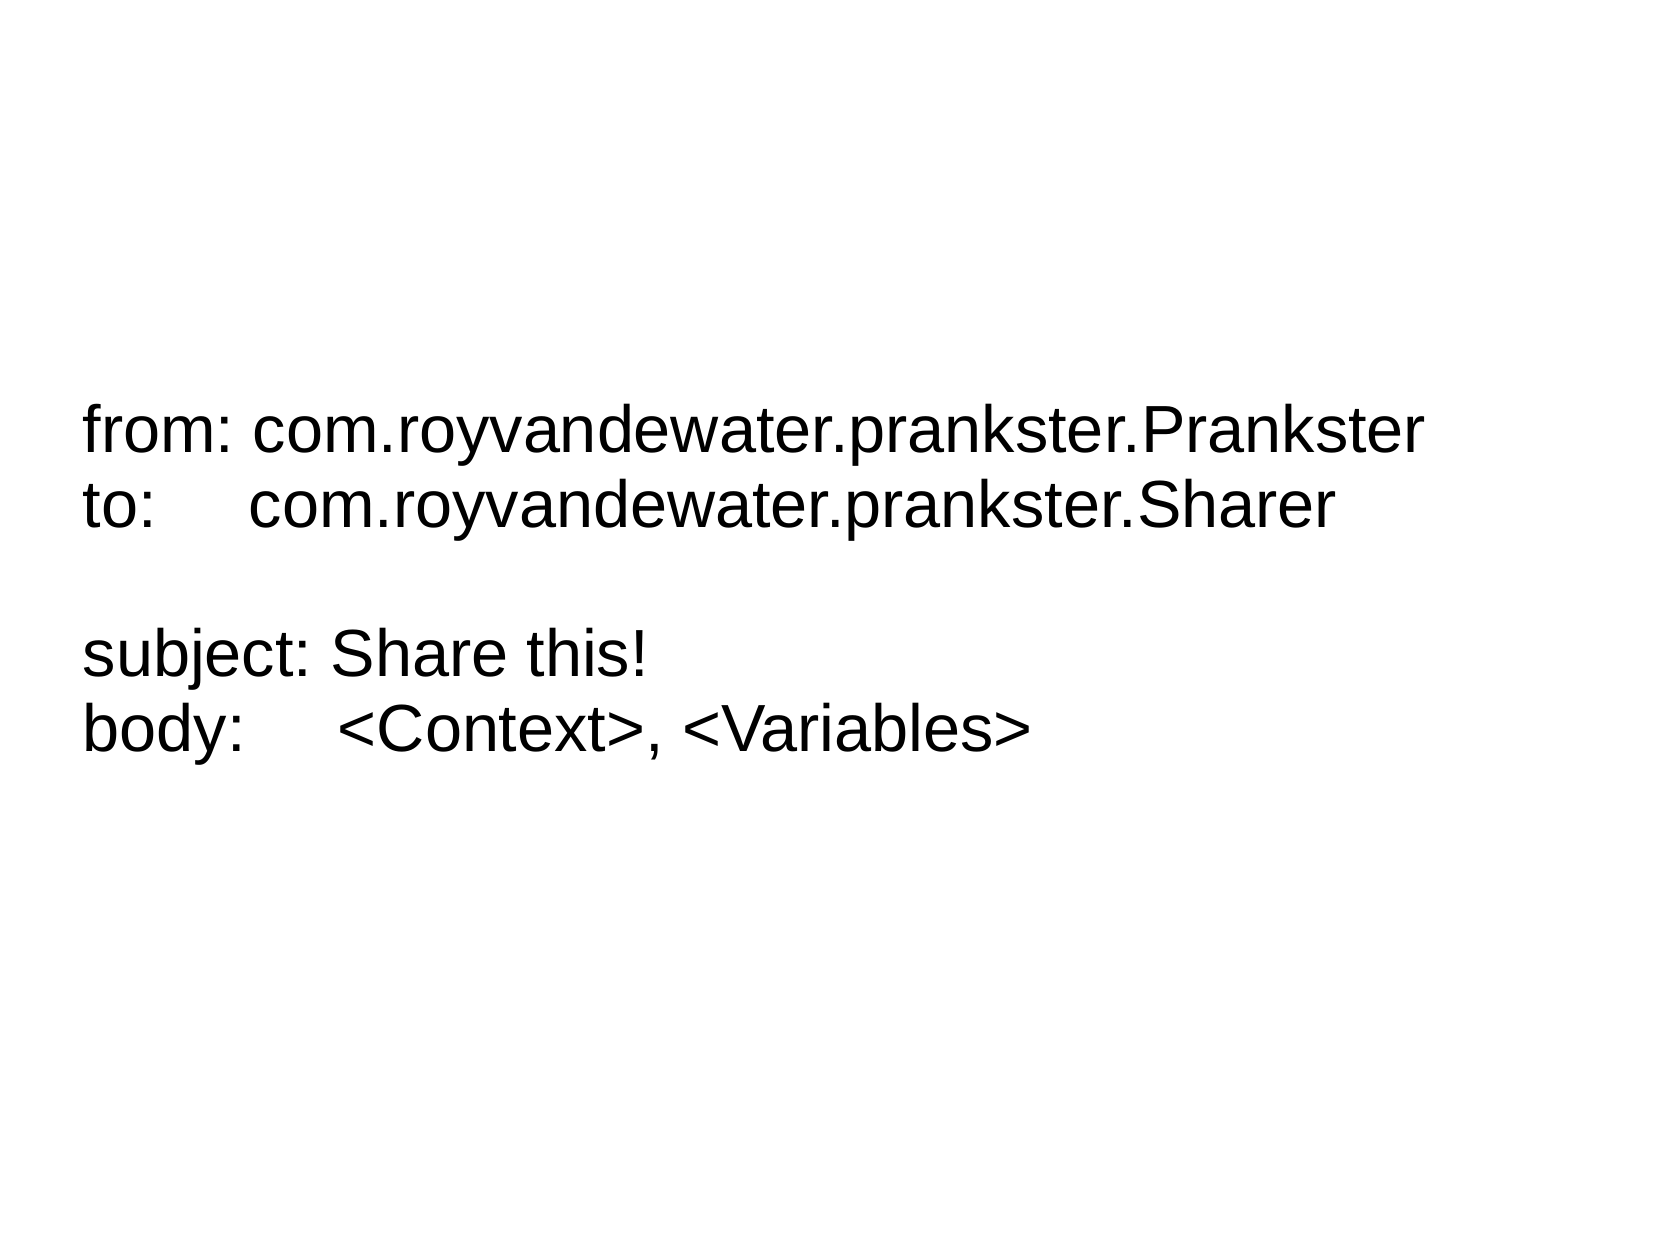

# from: com.royvandewater.prankster.Prankster
to: com.royvandewater.prankster.Sharer
subject: Share this!
body: <Context>, <Variables>